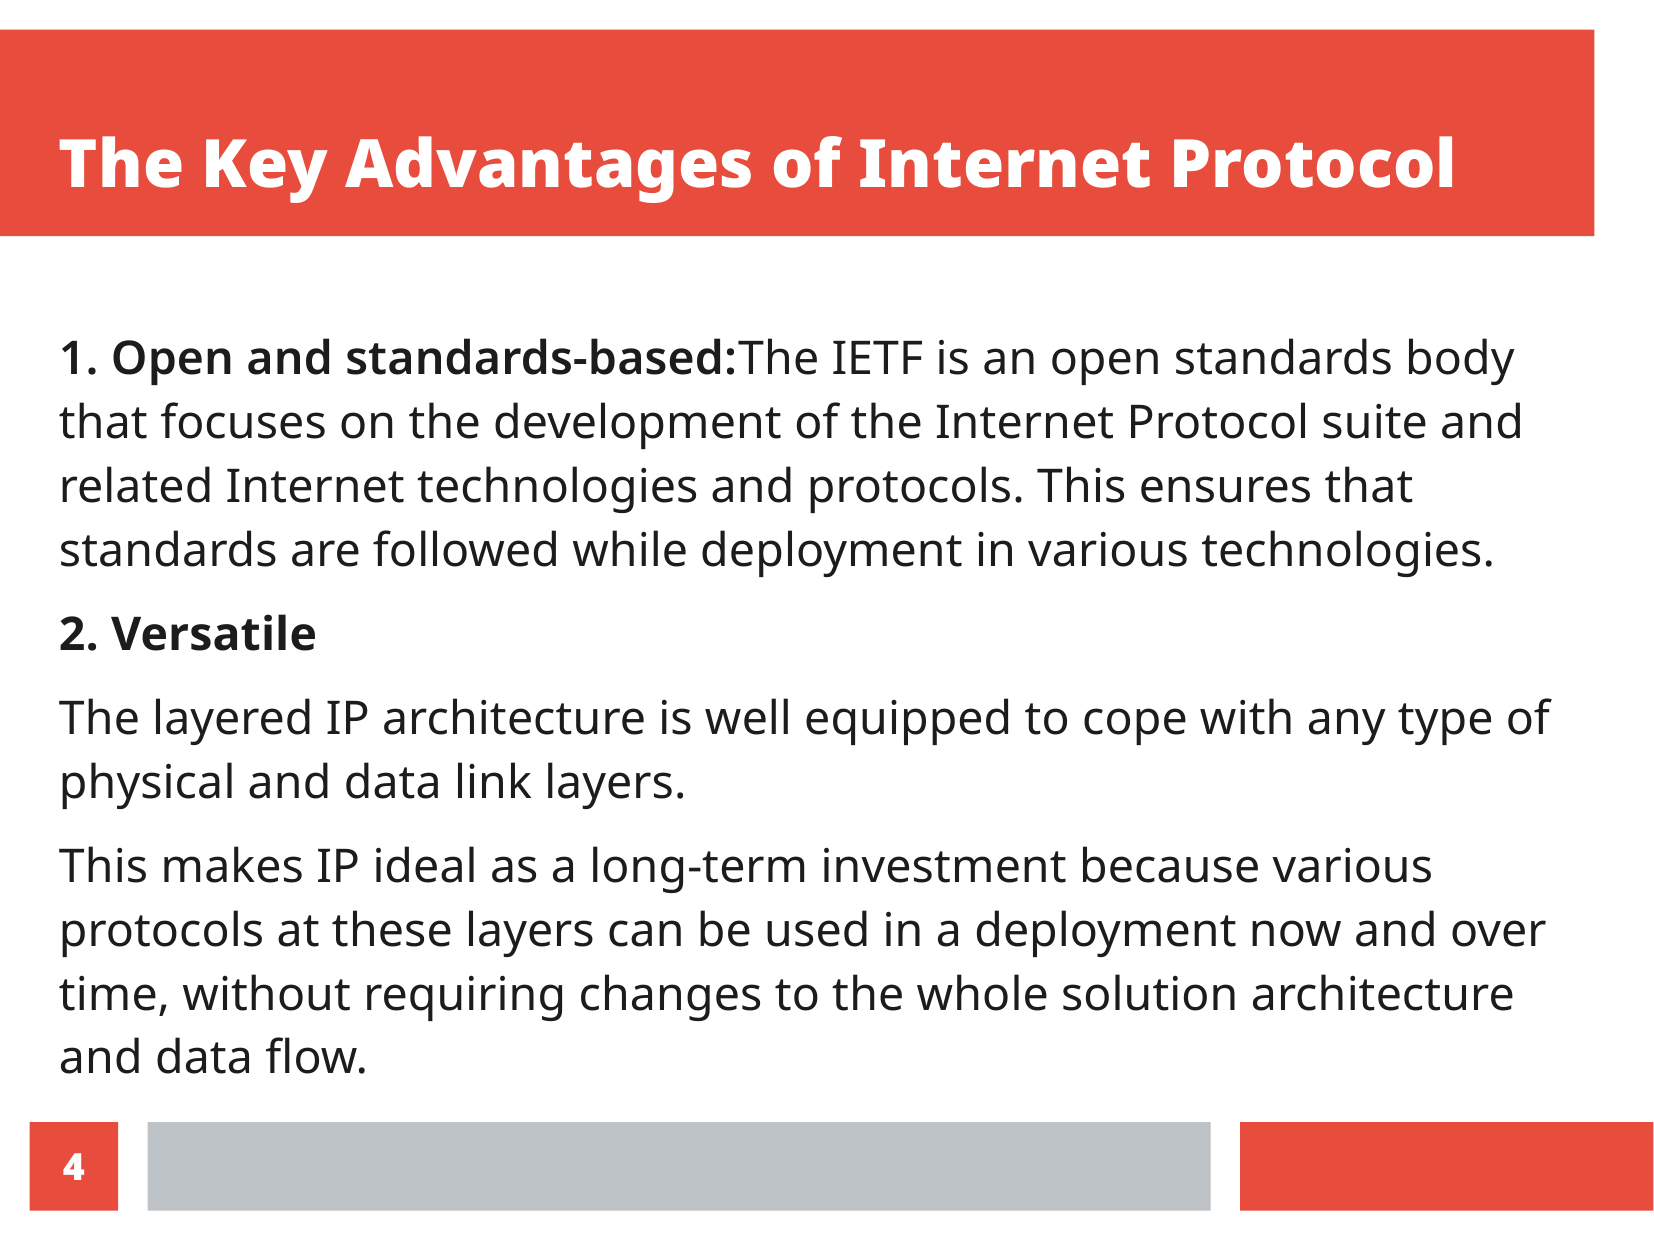

# The Key Advantages of Internet Protocol
1. Open and standards-based:The IETF is an open standards body that focuses on the development of the Internet Protocol suite and related Internet technologies and protocols. This ensures that standards are followed while deployment in various technologies.
2. Versatile
The layered IP architecture is well equipped to cope with any type of physical and data link layers.
This makes IP ideal as a long-term investment because various protocols at these layers can be used in a deployment now and over time, without requiring changes to the whole solution architecture and data flow.
4